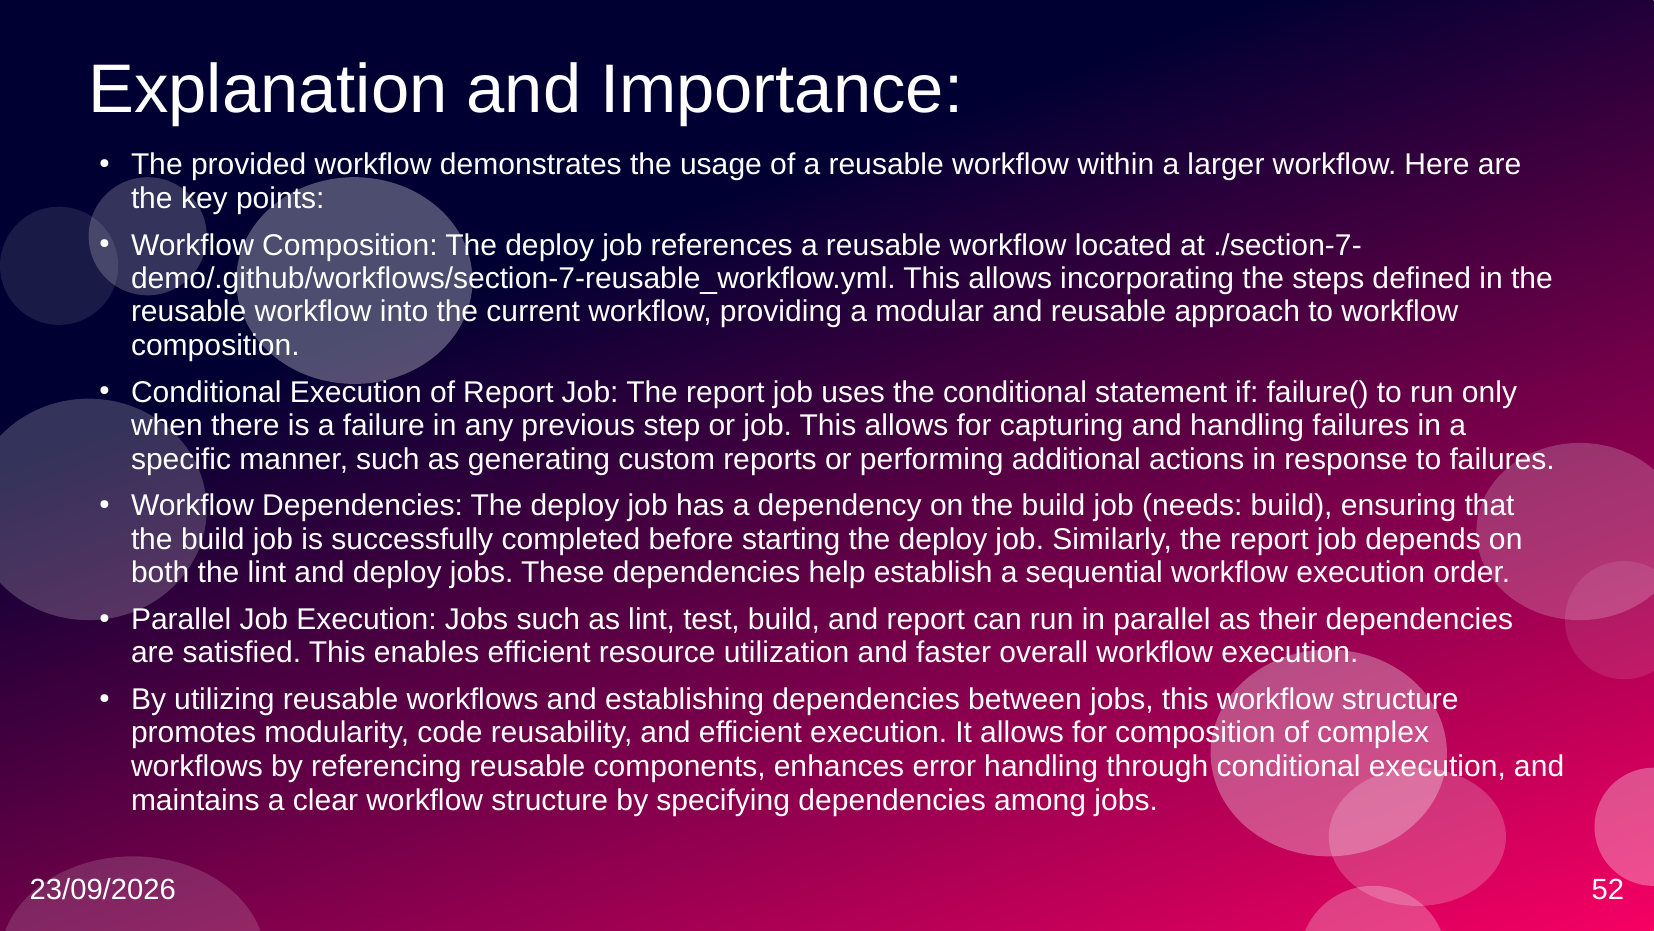

# Explanation and Importance:
The provided workflow demonstrates the usage of a reusable workflow within a larger workflow. Here are the key points:
Workflow Composition: The deploy job references a reusable workflow located at ./section-7-demo/.github/workflows/section-7-reusable_workflow.yml. This allows incorporating the steps defined in the reusable workflow into the current workflow, providing a modular and reusable approach to workflow composition.
Conditional Execution of Report Job: The report job uses the conditional statement if: failure() to run only when there is a failure in any previous step or job. This allows for capturing and handling failures in a specific manner, such as generating custom reports or performing additional actions in response to failures.
Workflow Dependencies: The deploy job has a dependency on the build job (needs: build), ensuring that the build job is successfully completed before starting the deploy job. Similarly, the report job depends on both the lint and deploy jobs. These dependencies help establish a sequential workflow execution order.
Parallel Job Execution: Jobs such as lint, test, build, and report can run in parallel as their dependencies are satisfied. This enables efficient resource utilization and faster overall workflow execution.
By utilizing reusable workflows and establishing dependencies between jobs, this workflow structure promotes modularity, code reusability, and efficient execution. It allows for composition of complex workflows by referencing reusable components, enhances error handling through conditional execution, and maintains a clear workflow structure by specifying dependencies among jobs.
52